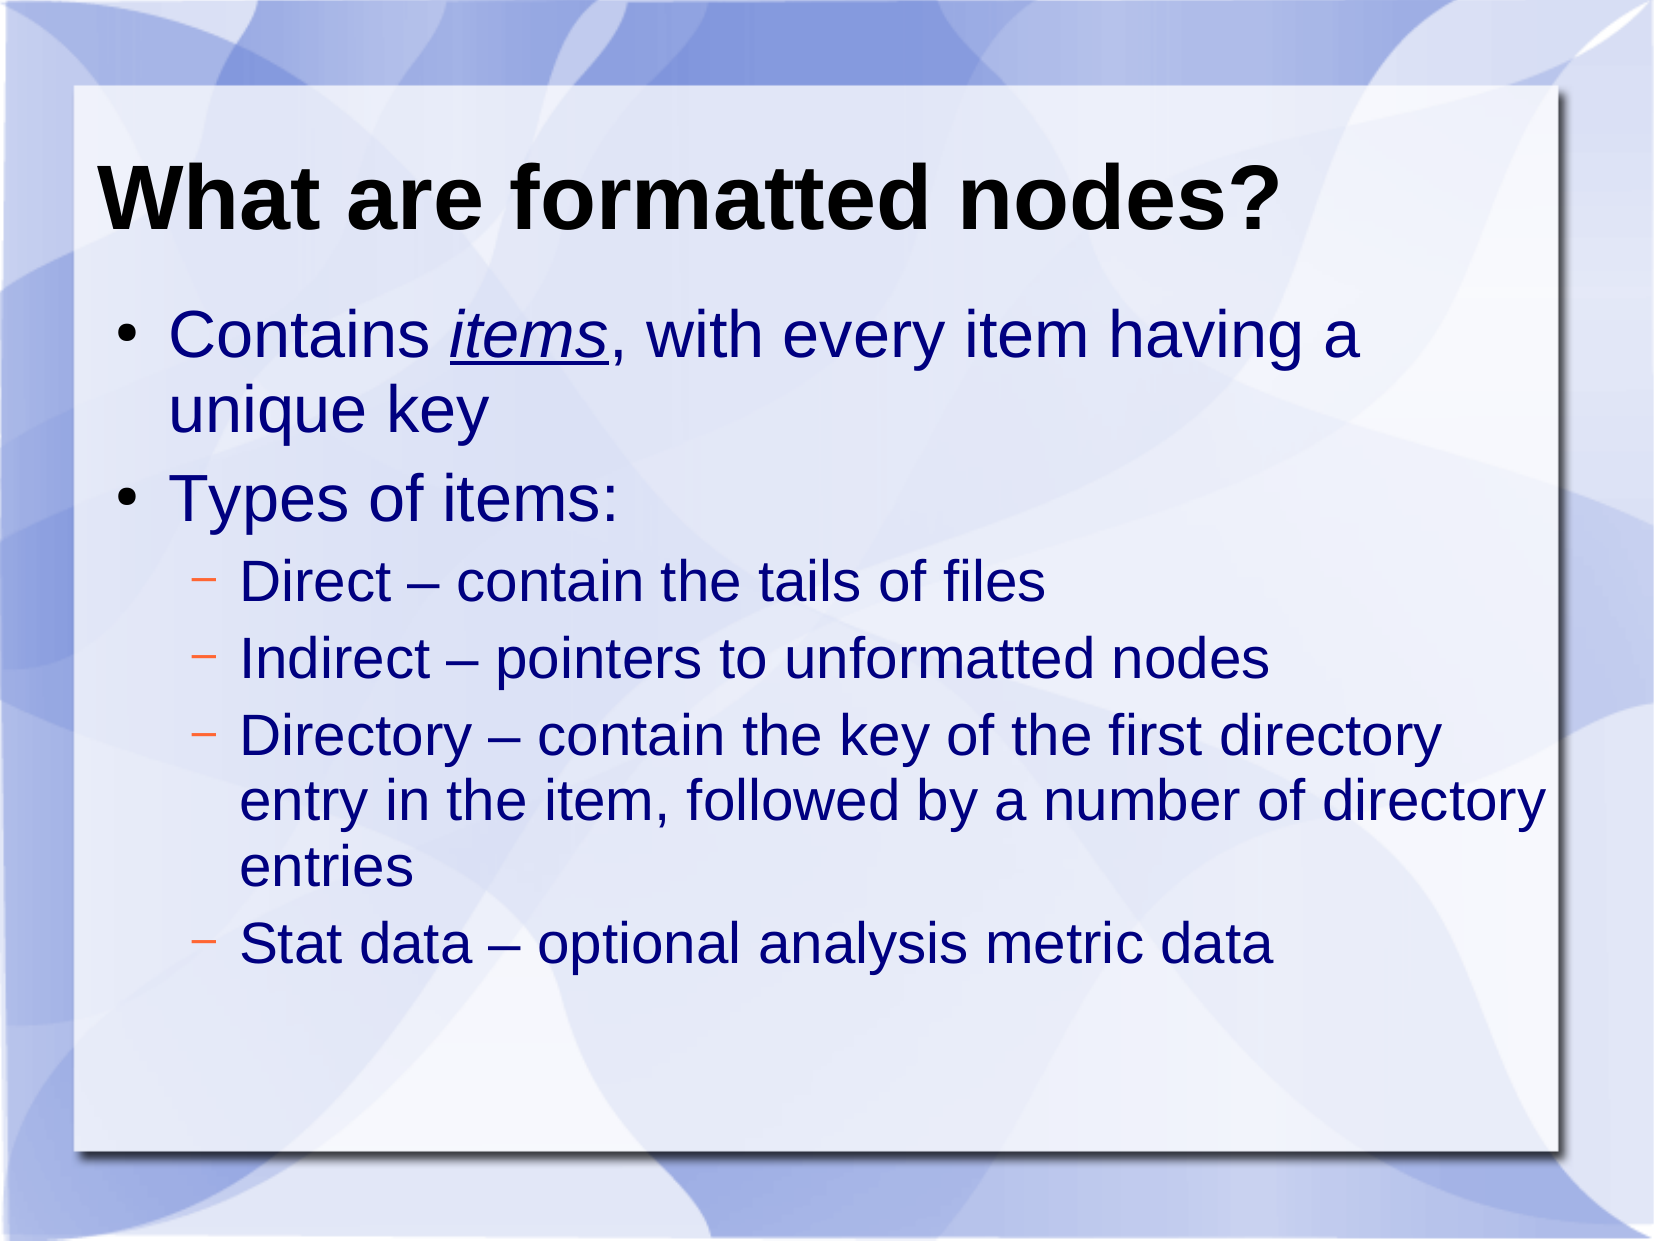

# What are formatted nodes?
Contains items, with every item having a unique key
Types of items:
Direct – contain the tails of files
Indirect – pointers to unformatted nodes
Directory – contain the key of the first directory entry in the item, followed by a number of directory entries
Stat data – optional analysis metric data
8/29/2003
28